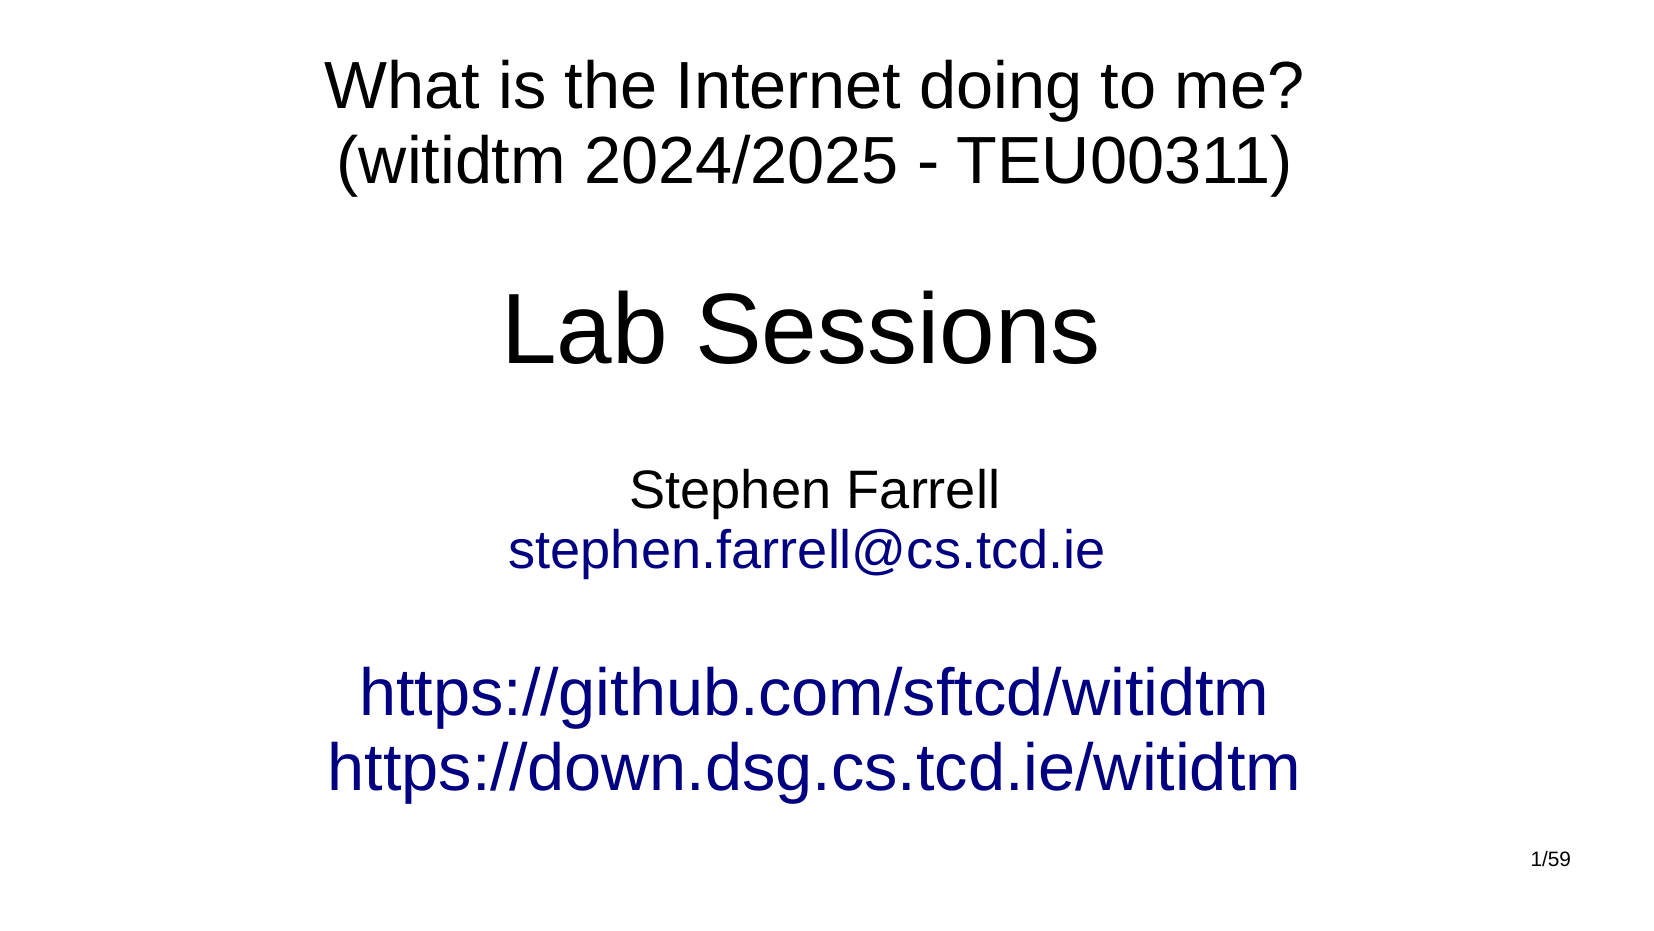

# What is the Internet doing to me?
(witidtm 2024/2025 - TEU00311)
Lab Sessions
Stephen Farrell
stephen.farrell@cs.tcd.ie
https://github.com/sftcd/witidtm
https://down.dsg.cs.tcd.ie/witidtm
1